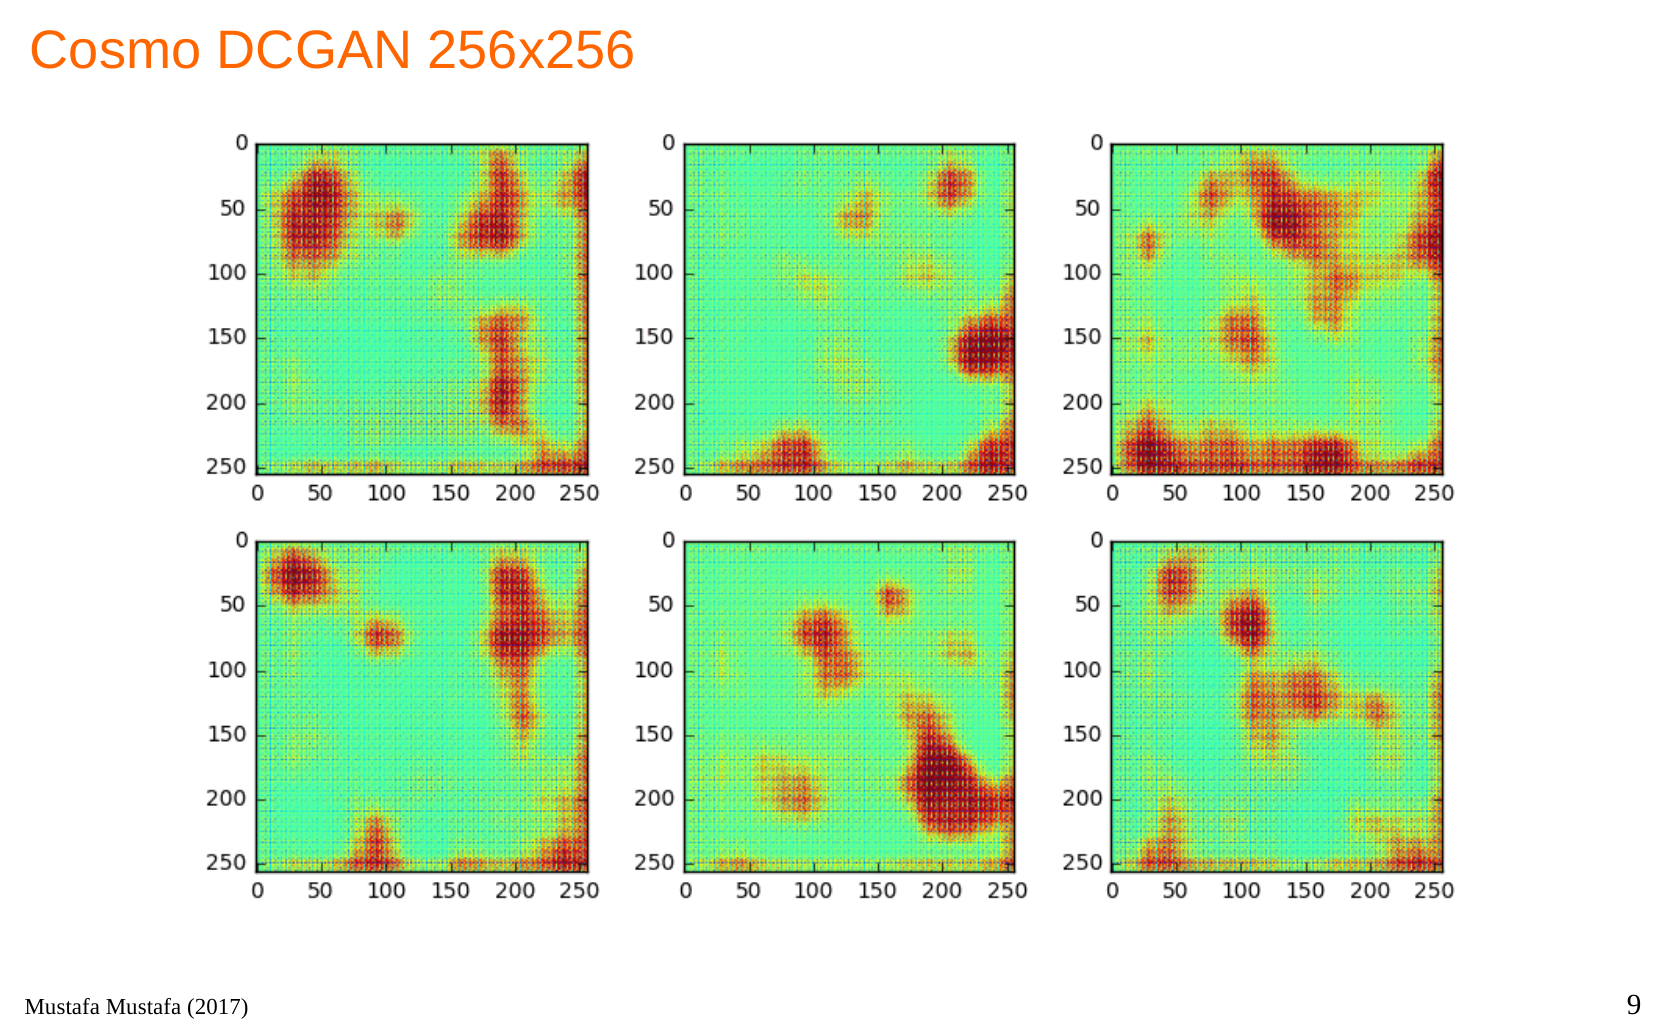

# Cosmo DCGAN 256x256
9
Mustafa Mustafa (2017)